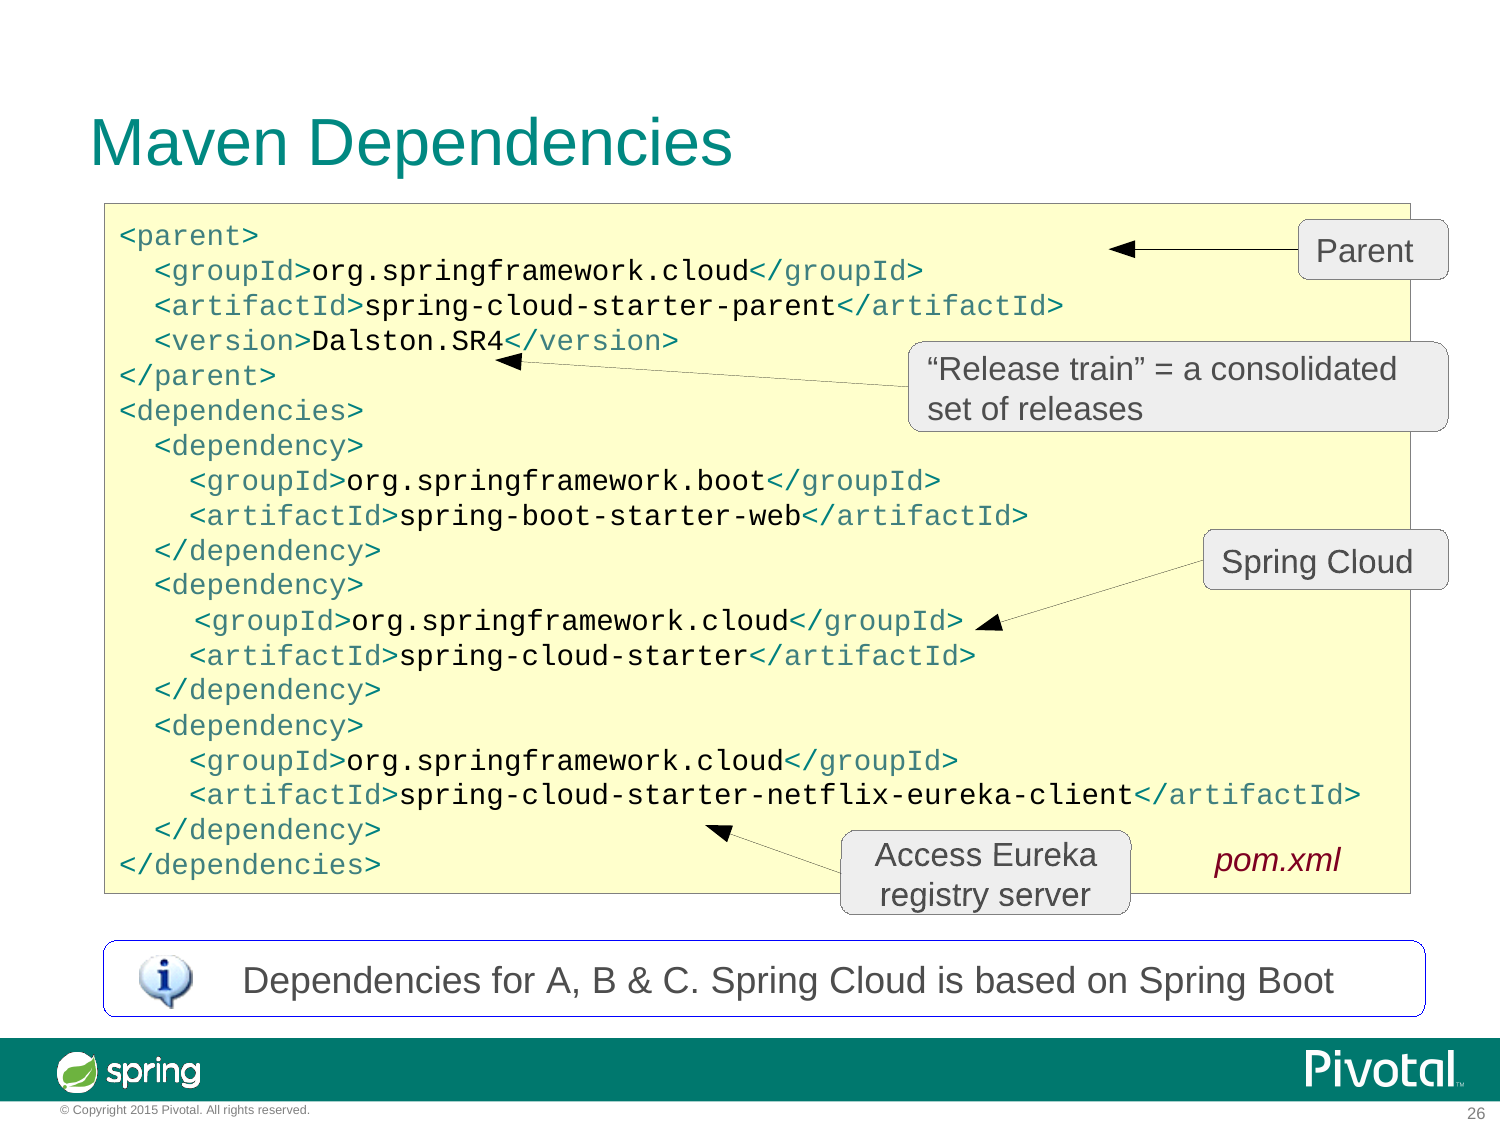

# Maven Dependencies
<parent>
 <groupId>org.springframework.cloud</groupId>
 <artifactId>spring-cloud-starter-parent</artifactId>
 <version>Dalston.SR4</version>
</parent>
<dependencies>
 <dependency>
 <groupId>org.springframework.boot</groupId>
 <artifactId>spring-boot-starter-web</artifactId>
 </dependency>
 <dependency>
 	<groupId>org.springframework.cloud</groupId>
 <artifactId>spring-cloud-starter</artifactId>
 </dependency>
 <dependency>
 <groupId>org.springframework.cloud</groupId>
 <artifactId>spring-cloud-starter-netflix-eureka-client</artifactId>
 </dependency>
</dependencies>
Parent
“Release train” = a consolidated
set of releases
Spring Cloud
Access Eureka
registry server
pom.xml
Dependencies for A, B & C. Spring Cloud is based on Spring Boot